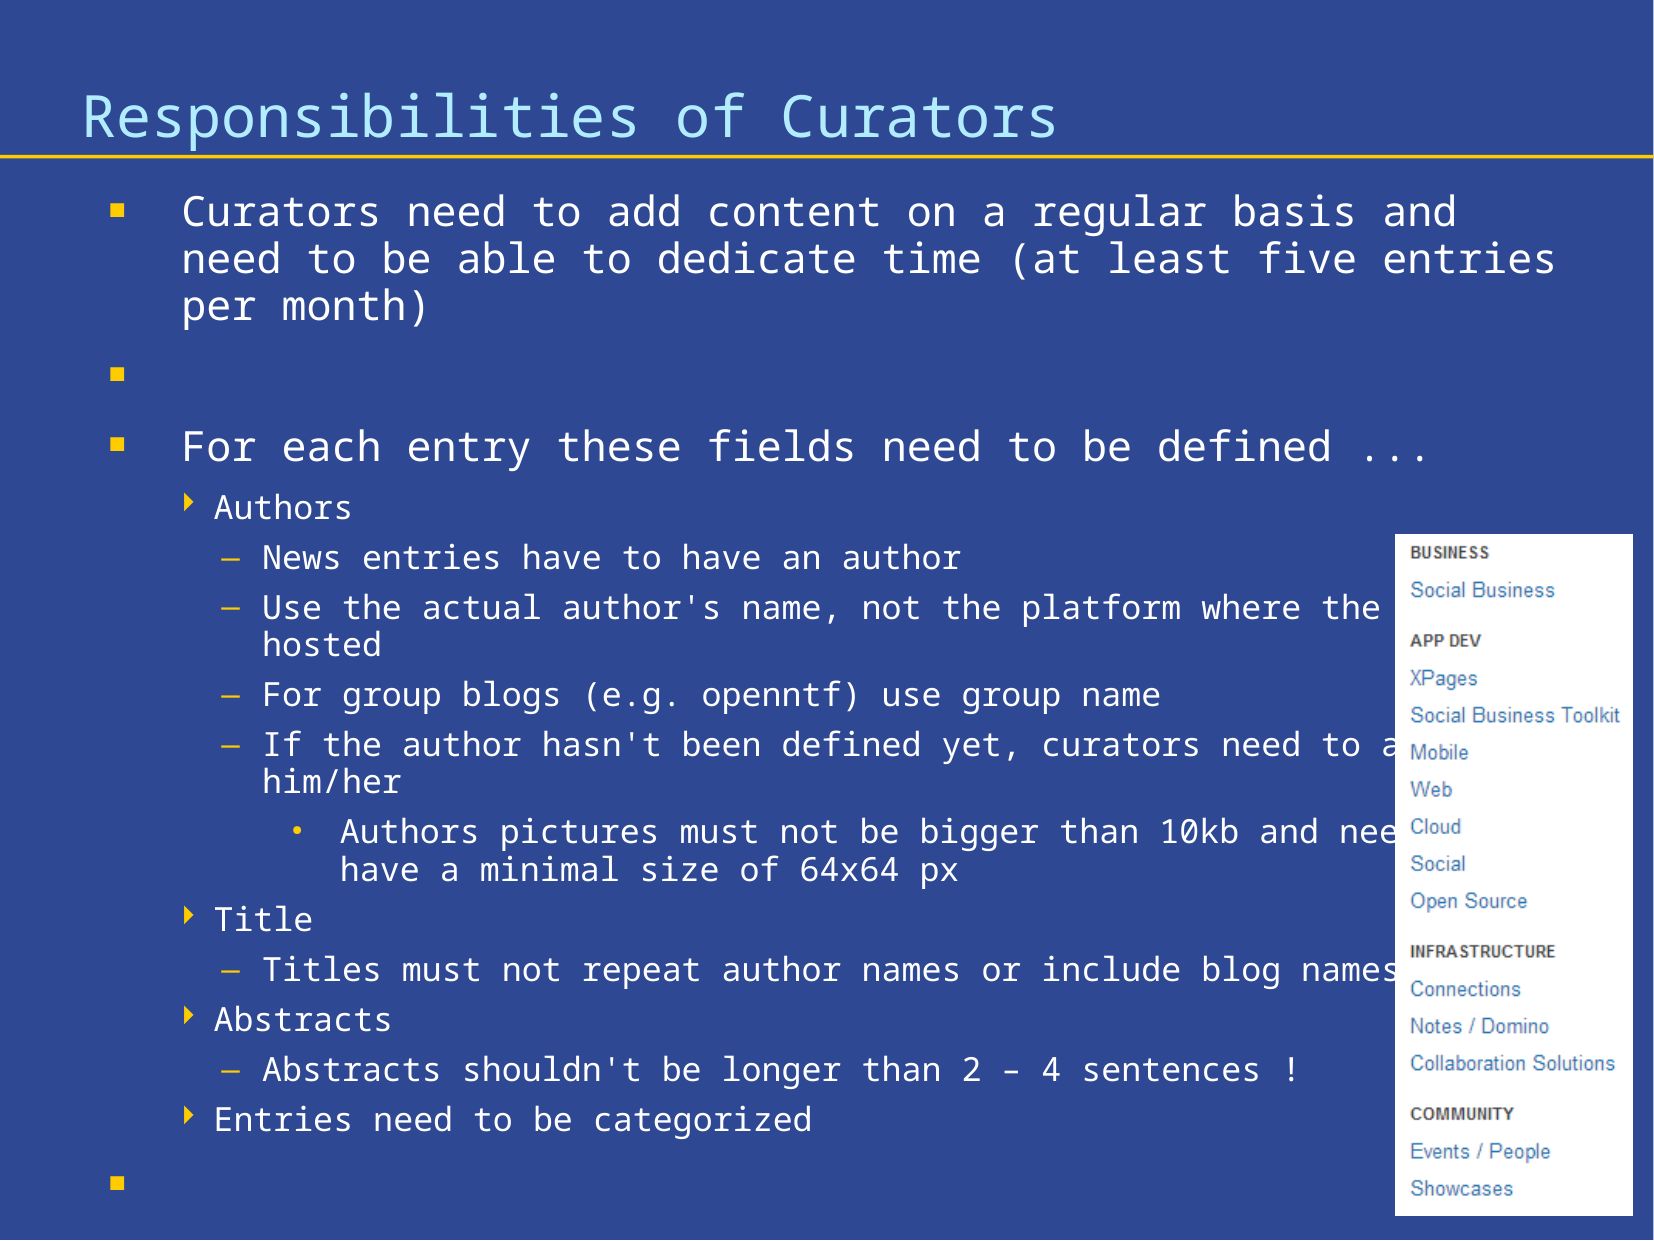

# Responsibilities of Curators
Curators need to add content on a regular basis and need to be able to dedicate time (at least five entries per month)
For each entry these fields need to be defined ...
Authors
News entries have to have an author
Use the actual author's name, not the platform where the blog is hosted
For group blogs (e.g. openntf) use group name
If the author hasn't been defined yet, curators need to add him/her
Authors pictures must not be bigger than 10kb and need to
have a minimal size of 64x64 px
Title
Titles must not repeat author names or include blog names
Abstracts
Abstracts shouldn't be longer than 2 – 4 sentences !
Entries need to be categorized